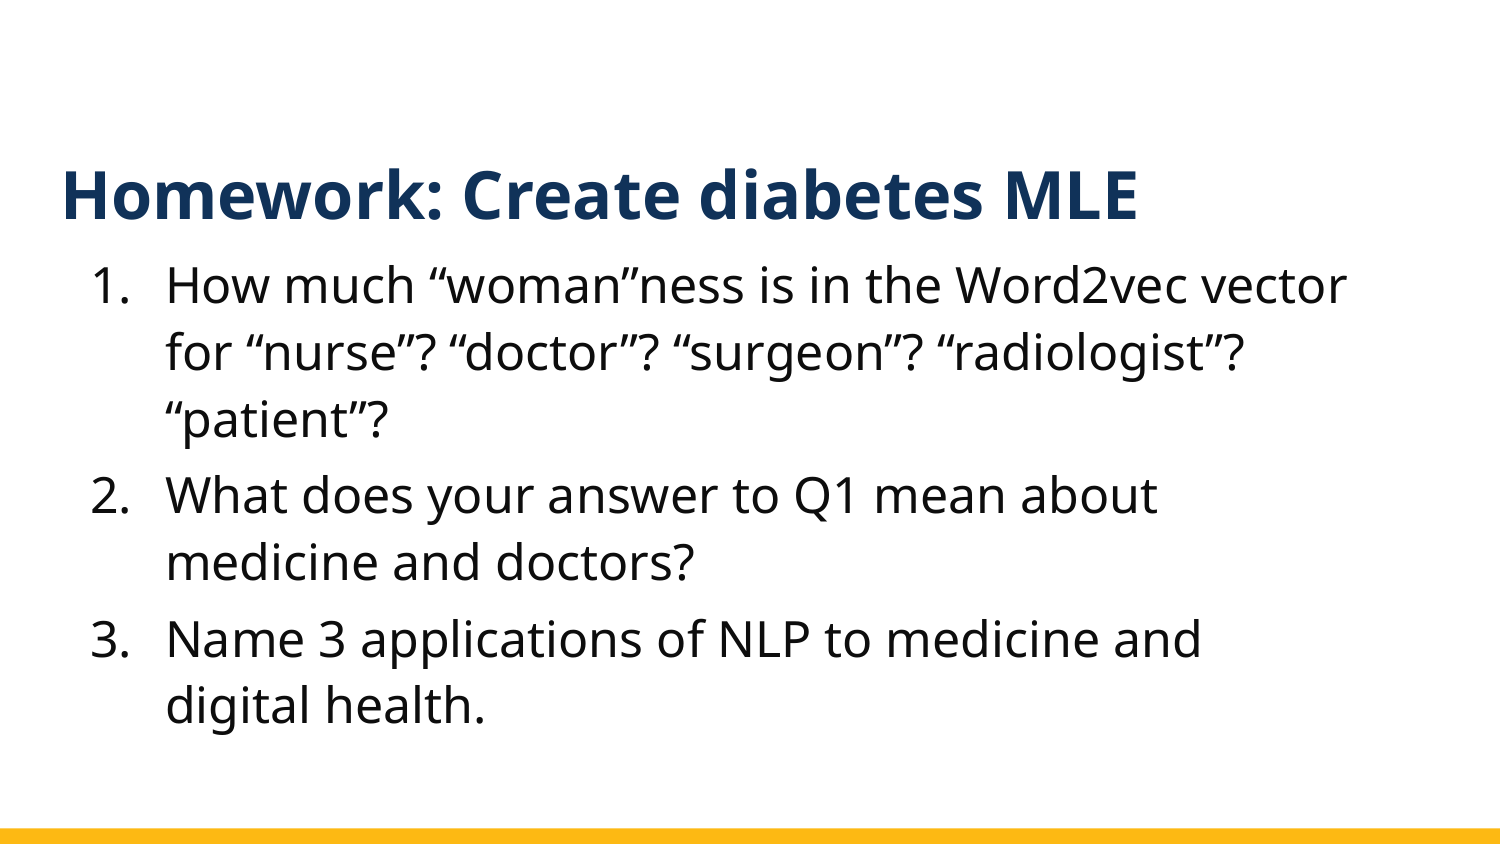

# Homework: Create diabetes MLE
How much “woman”ness is in the Word2vec vector for “nurse”? “doctor”? “surgeon”? “radiologist”? “patient”?
What does your answer to Q1 mean about medicine and doctors?
Name 3 applications of NLP to medicine and digital health.